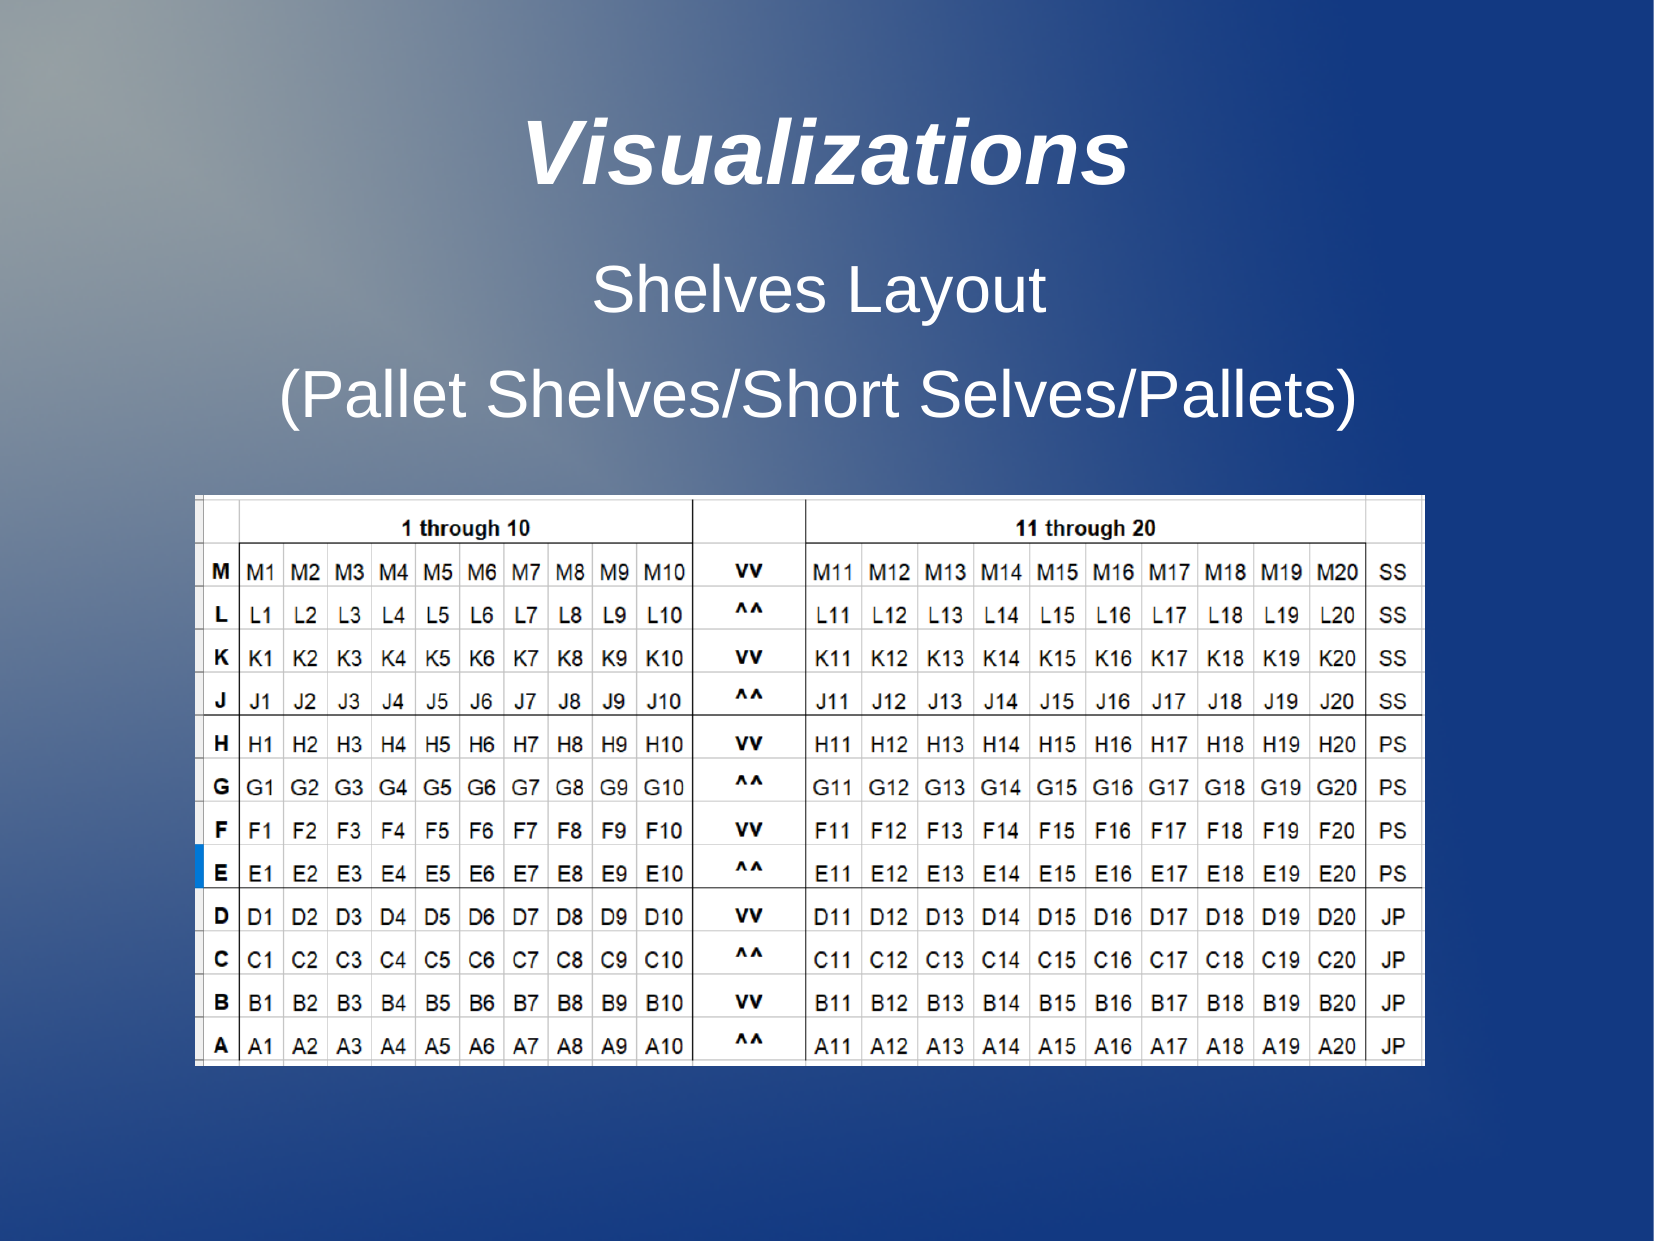

# Visualizations
Shelves Layout
(Pallet Shelves/Short Selves/Pallets)